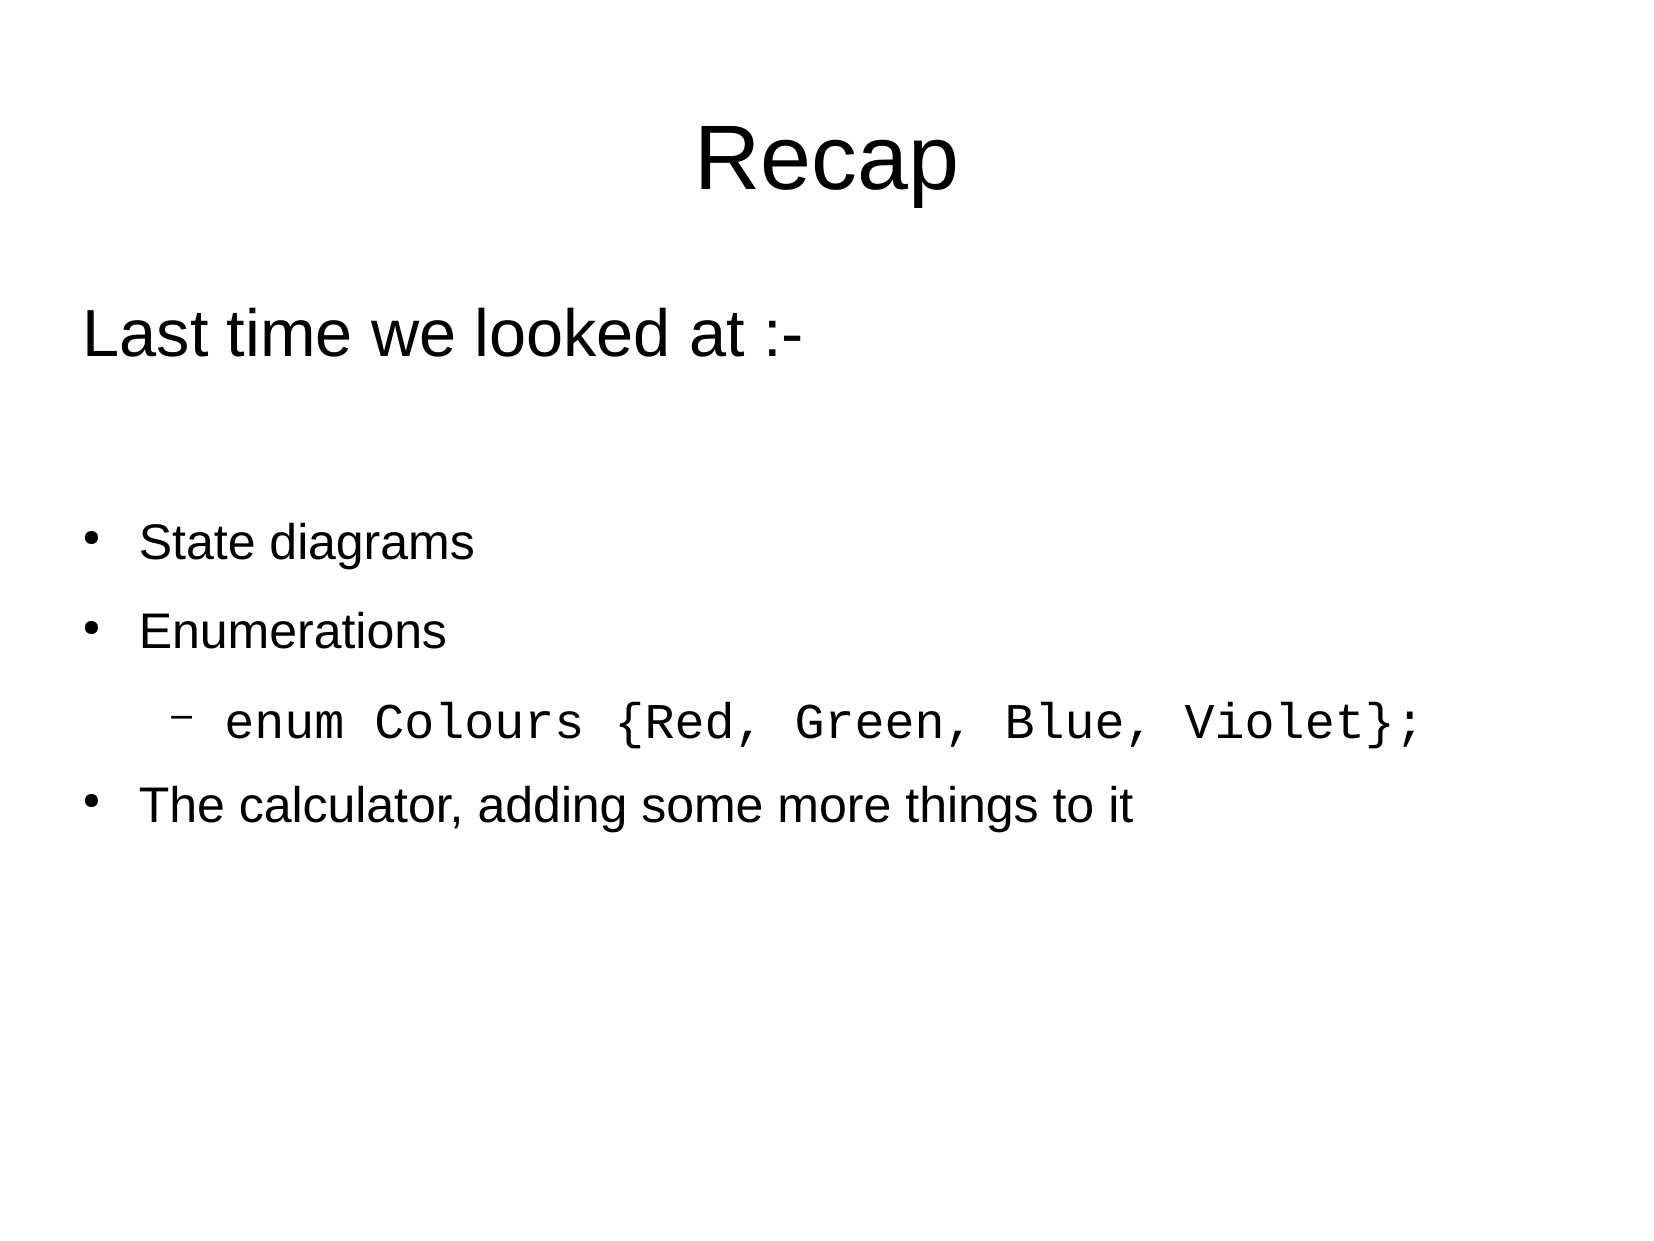

# Recap
Last time we looked at :-
State diagrams
Enumerations
enum Colours {Red, Green, Blue, Violet};
The calculator, adding some more things to it